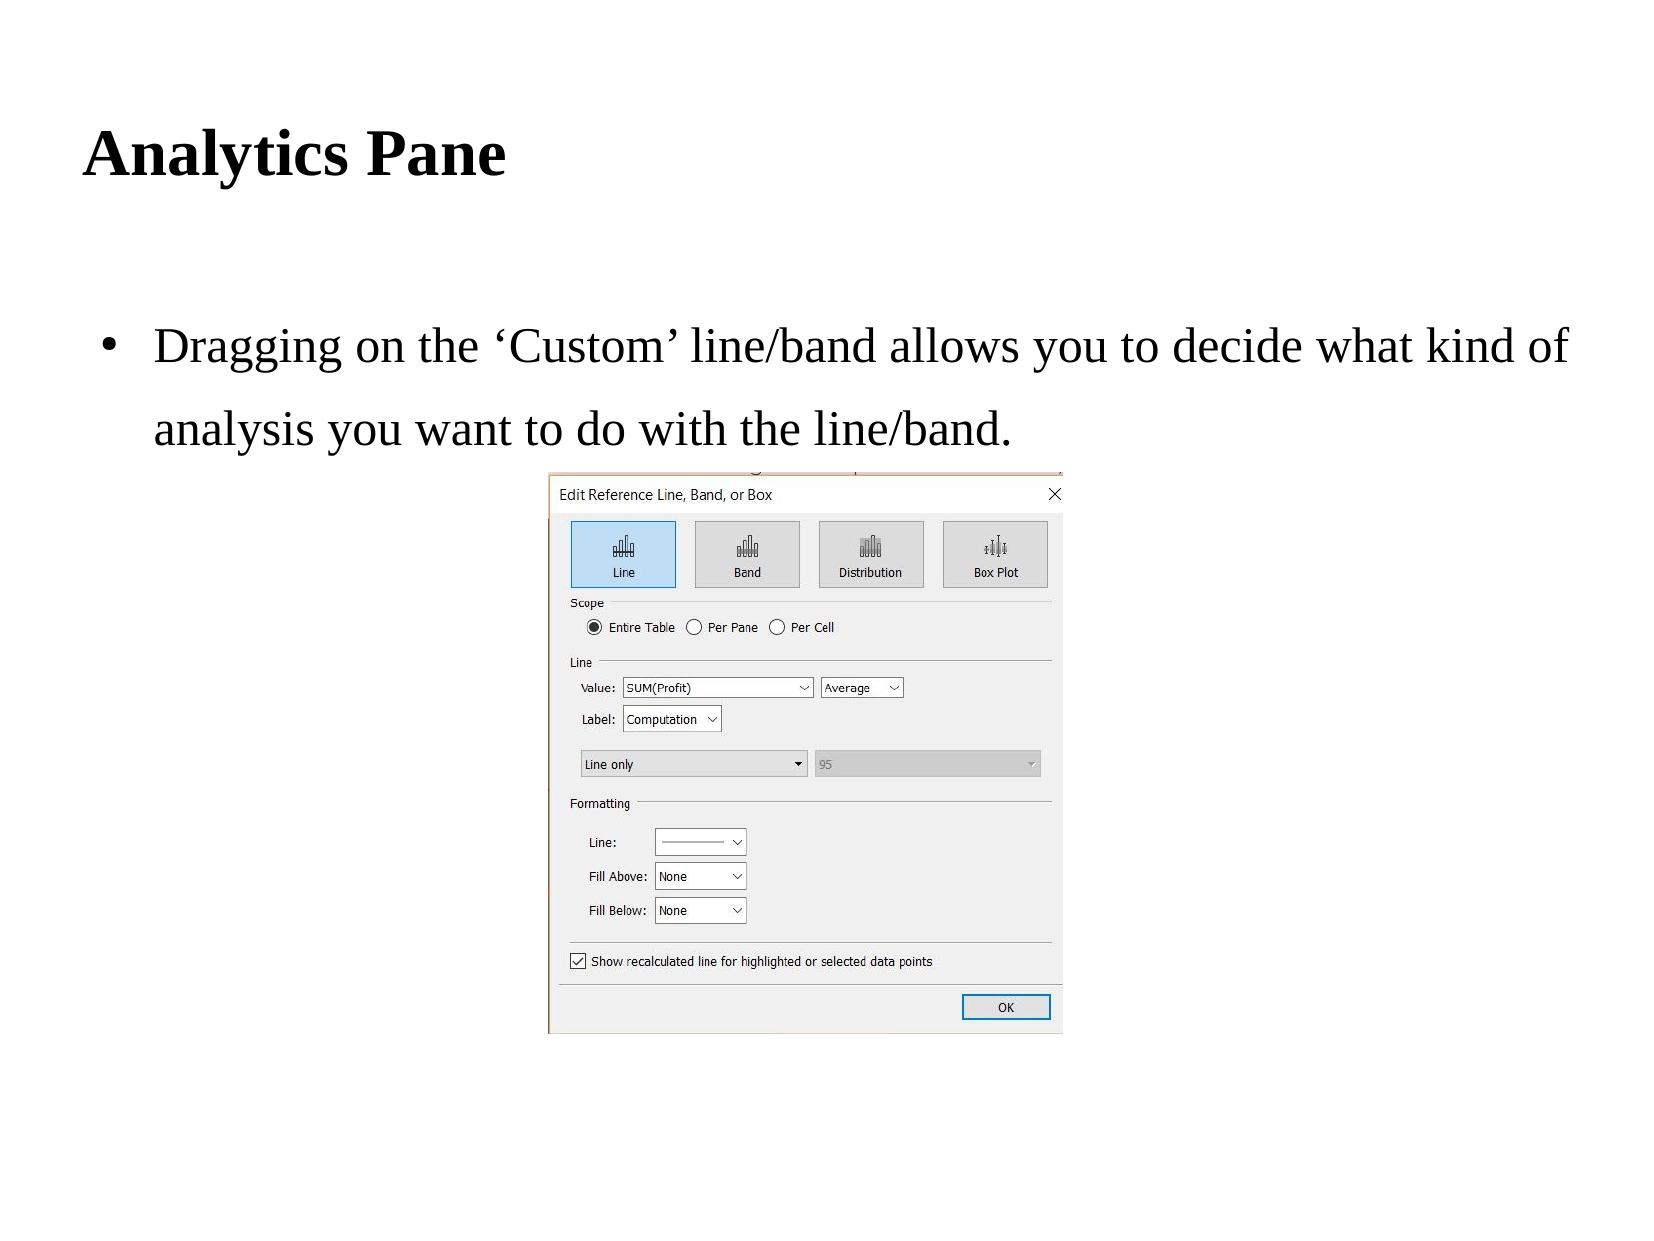

# Analytics Pane
Dragging on the ‘Custom’ line/band allows you to decide what kind of analysis you want to do with the line/band.